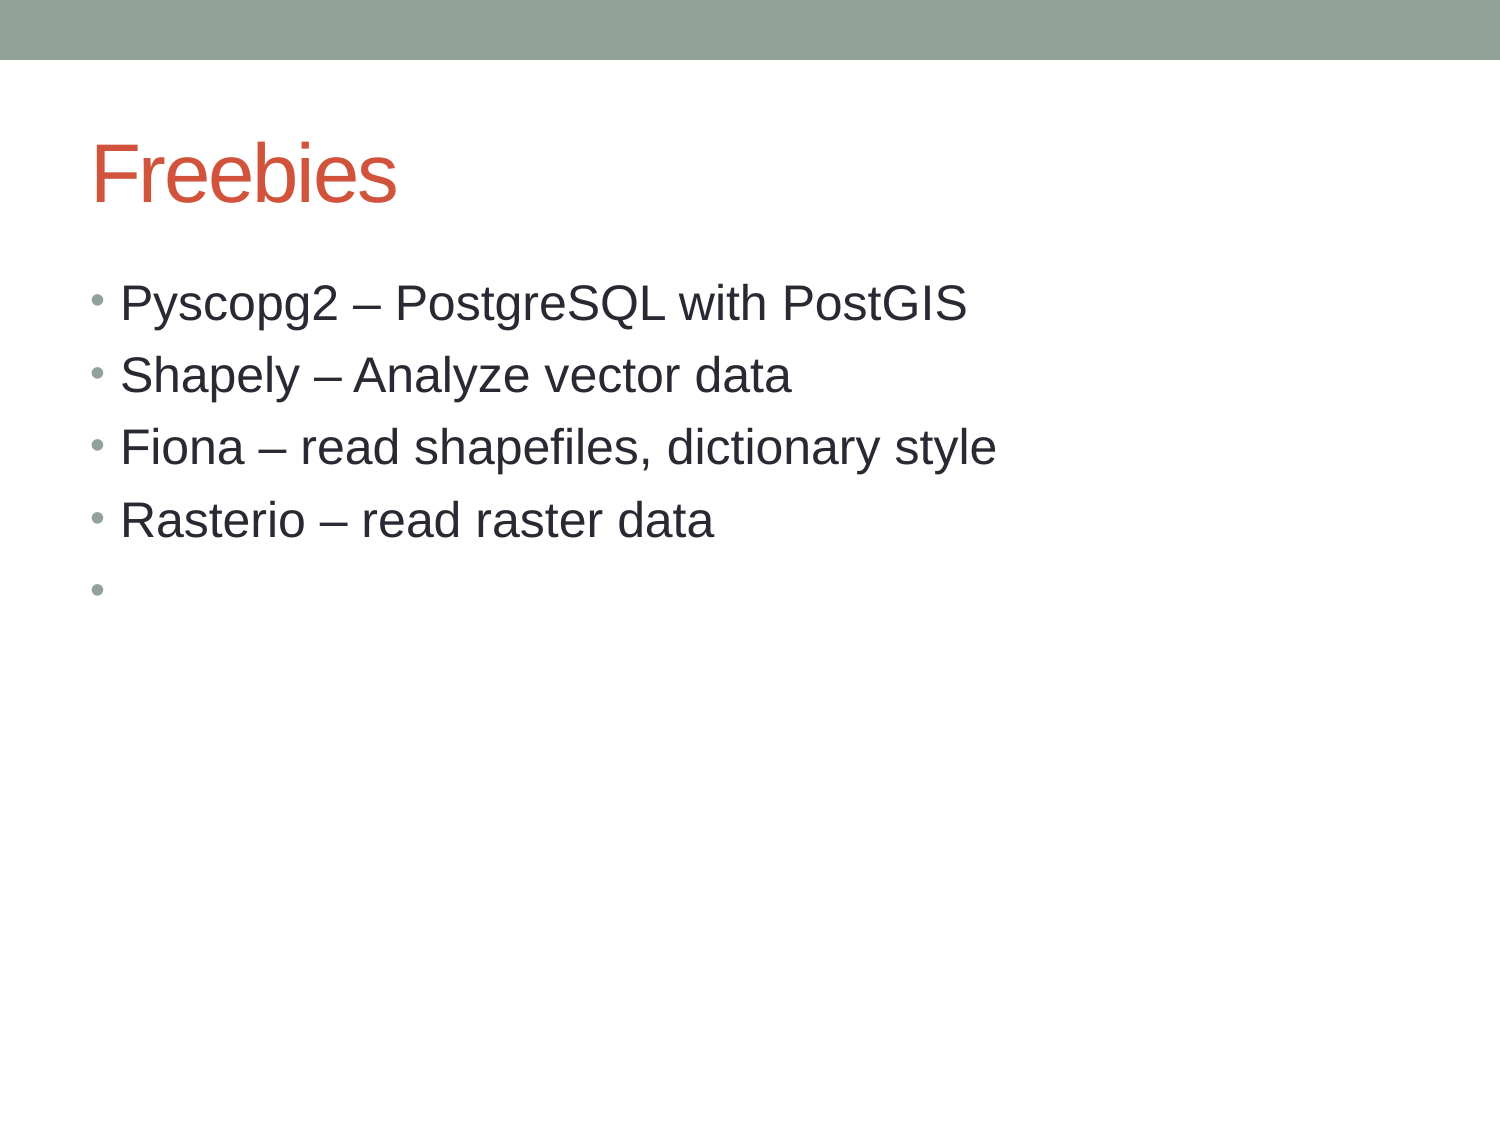

# Freebies
Pyscopg2 – PostgreSQL with PostGIS
Shapely – Analyze vector data
Fiona – read shapefiles, dictionary style
Rasterio – read raster data